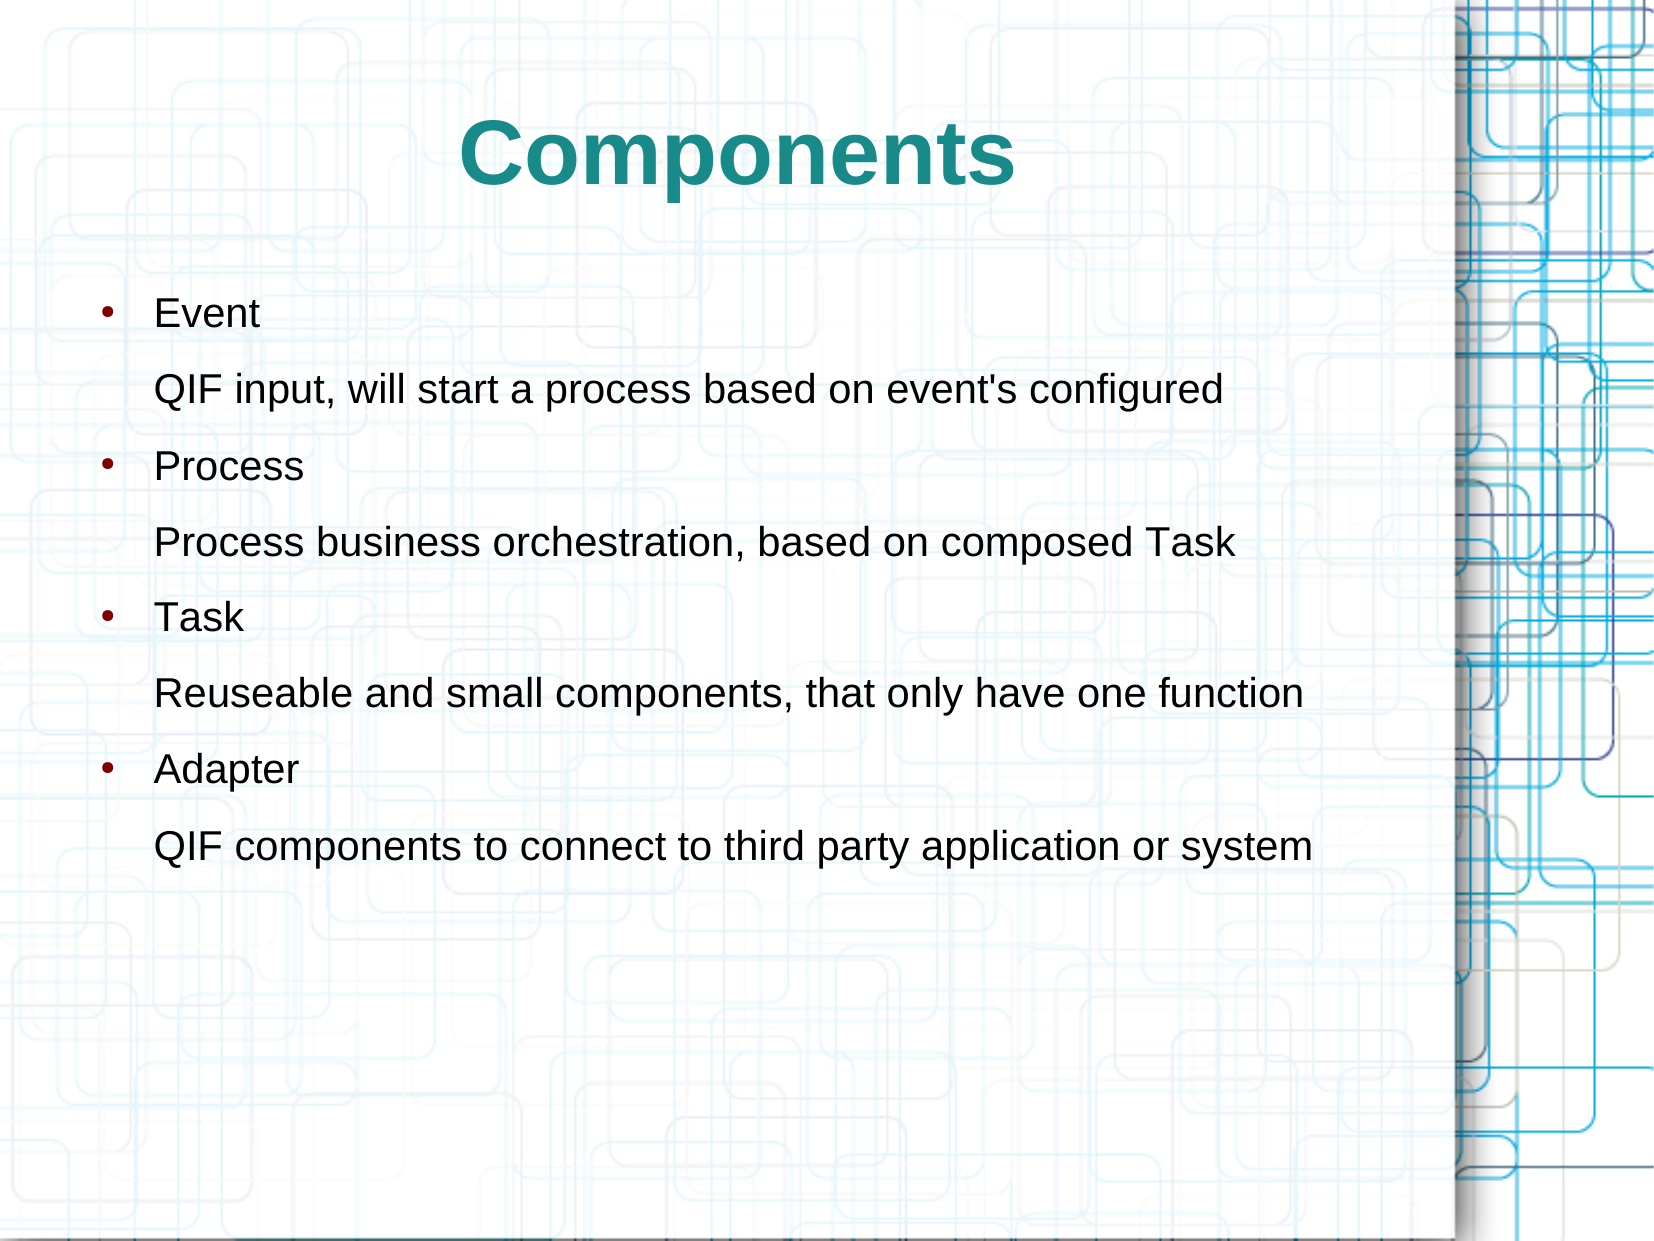

# Components
Event
QIF input, will start a process based on event's configured
Process
Process business orchestration, based on composed Task
Task
Reuseable and small components, that only have one function
Adapter
QIF components to connect to third party application or system